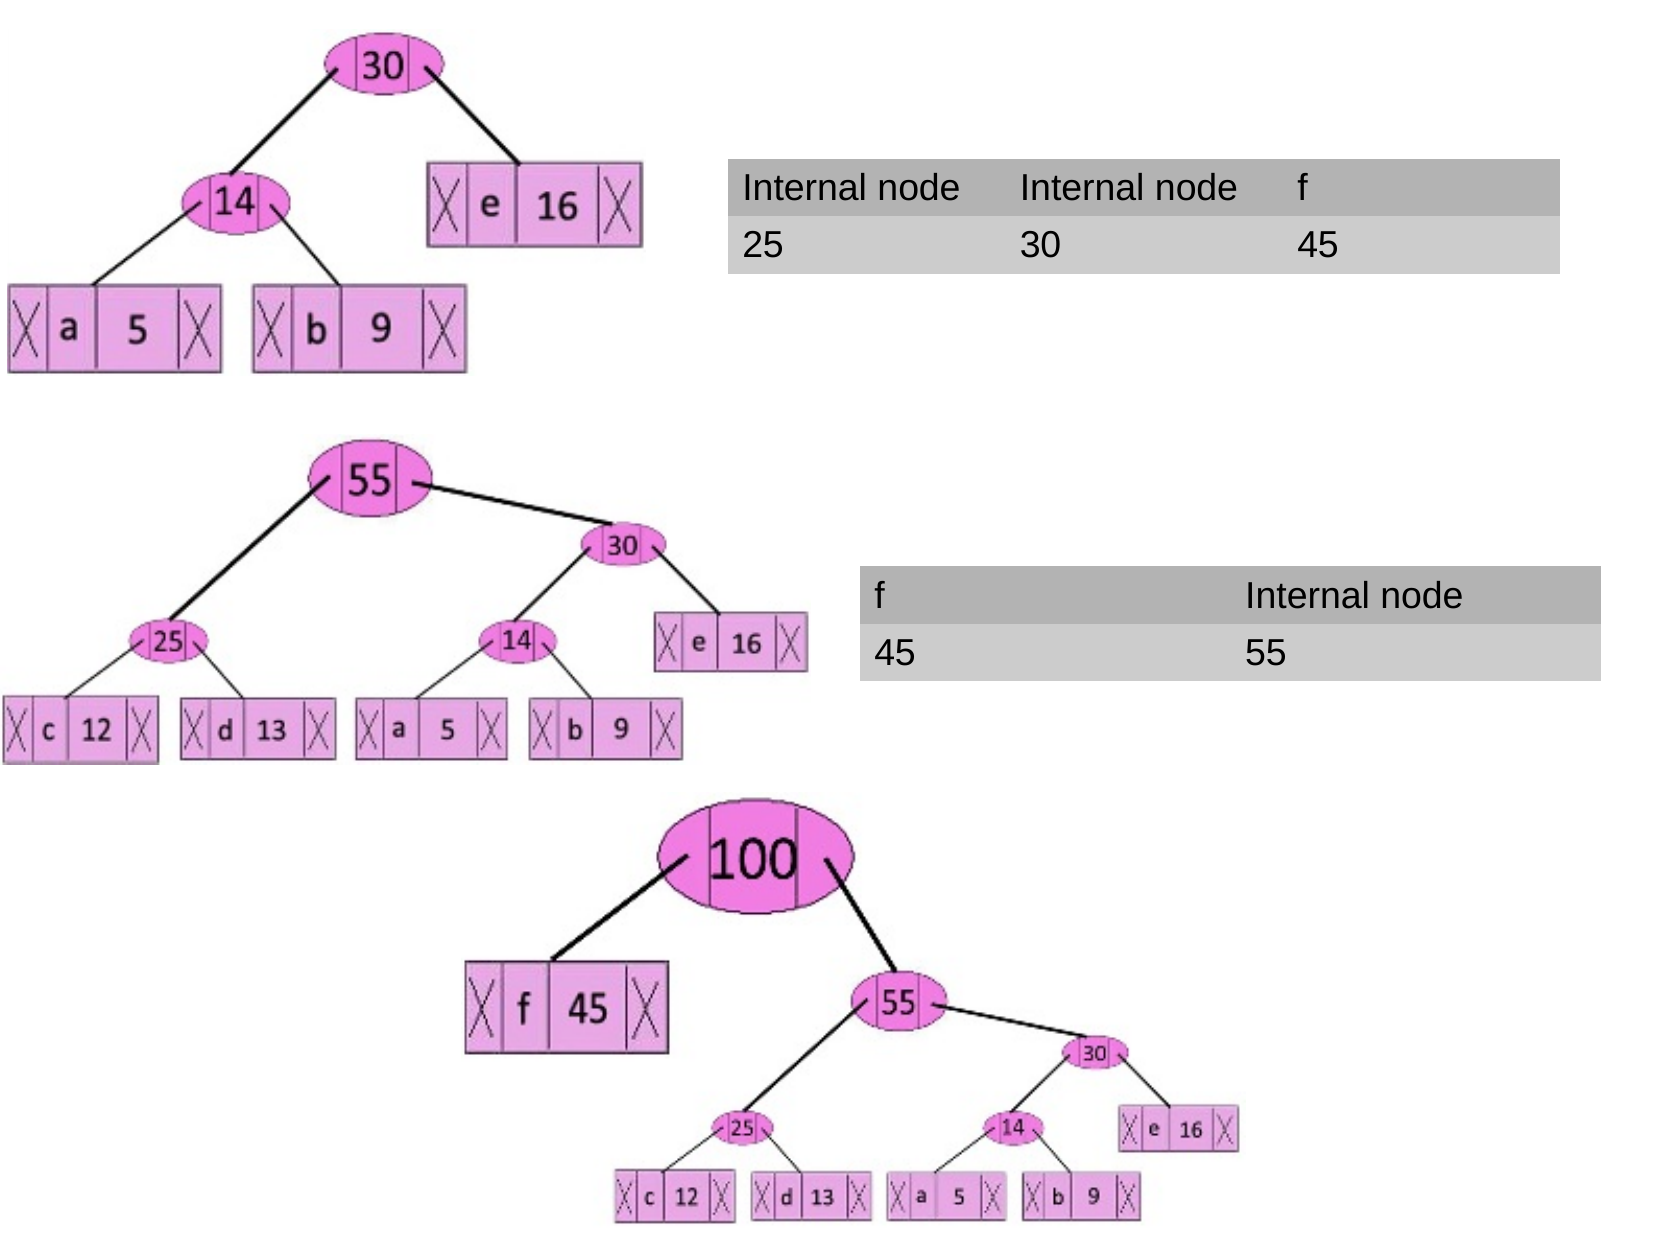

| Internal node | Internal node | f |
| --- | --- | --- |
| 25 | 30 | 45 |
| f | Internal node |
| --- | --- |
| 45 | 55 |